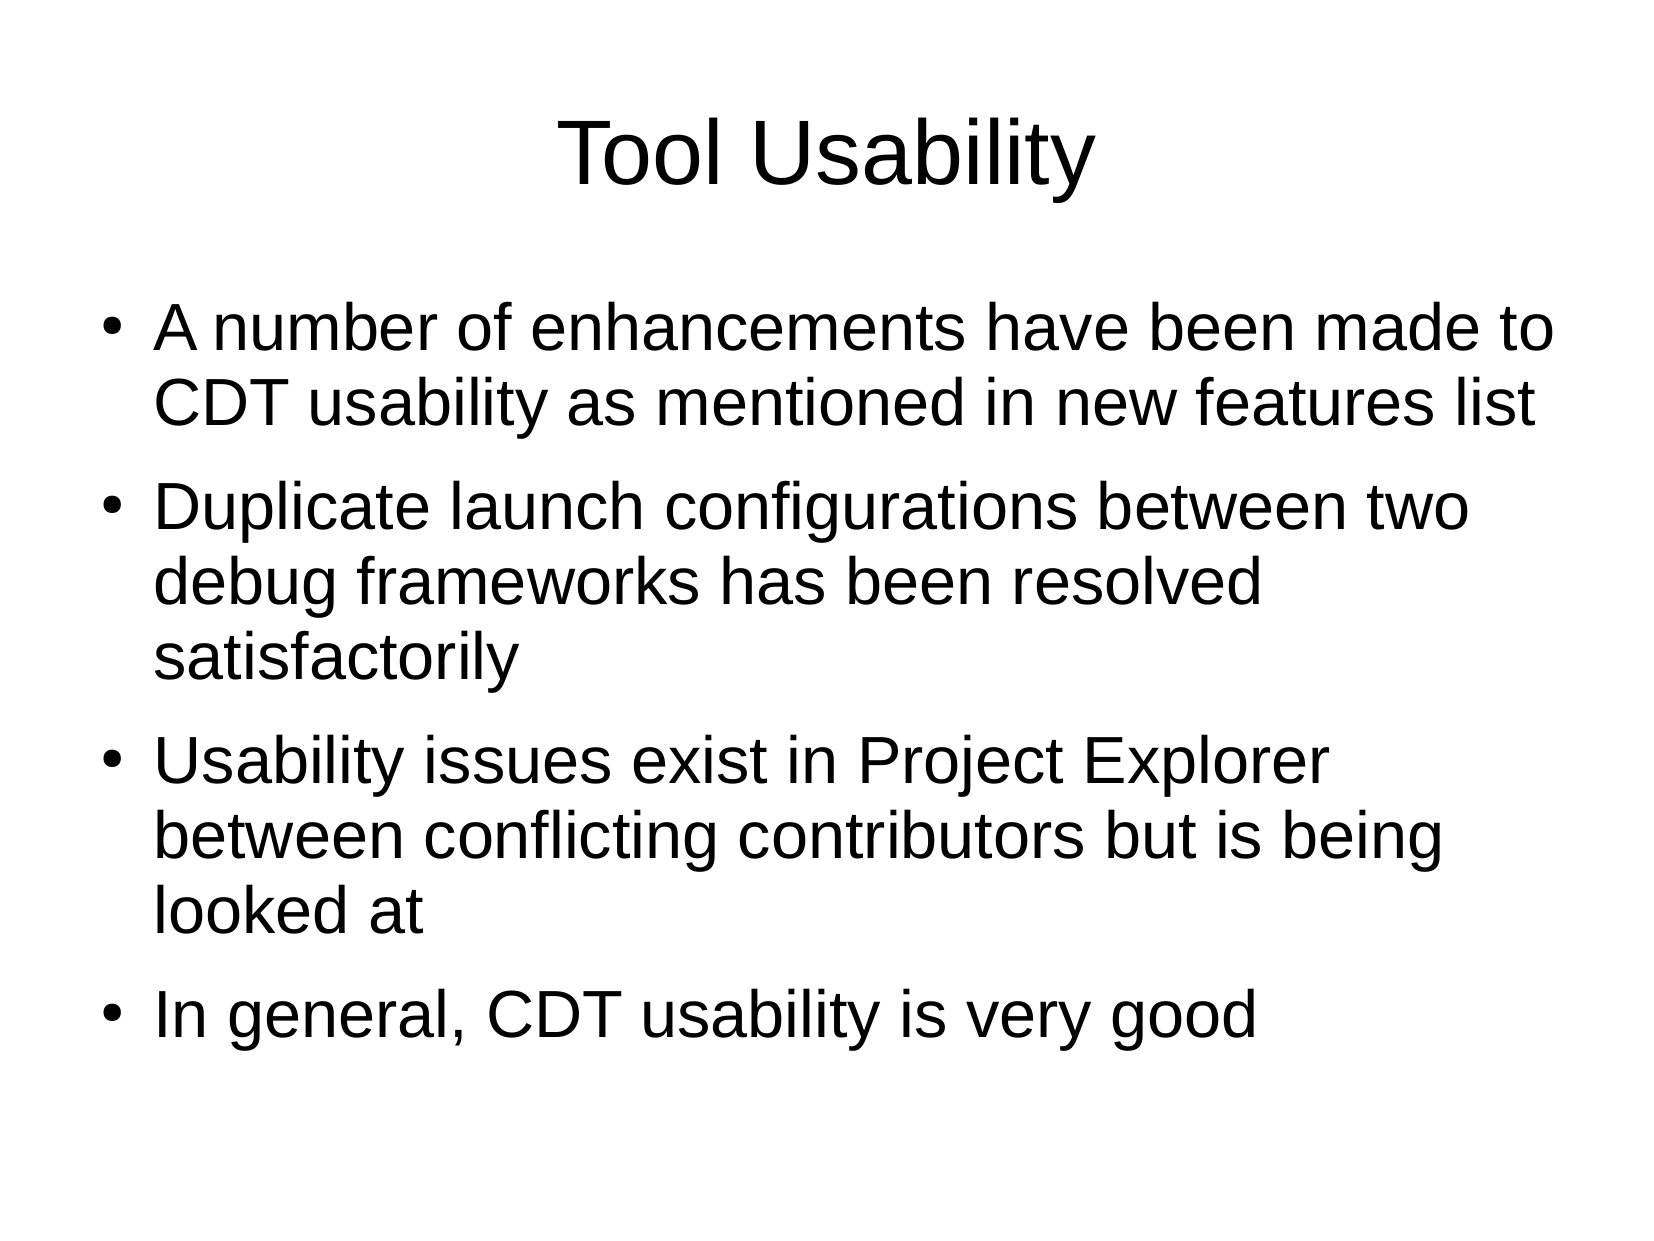

# Tool Usability
A number of enhancements have been made to CDT usability as mentioned in new features list
Duplicate launch configurations between two debug frameworks has been resolved satisfactorily
Usability issues exist in Project Explorer between conflicting contributors but is being looked at
In general, CDT usability is very good